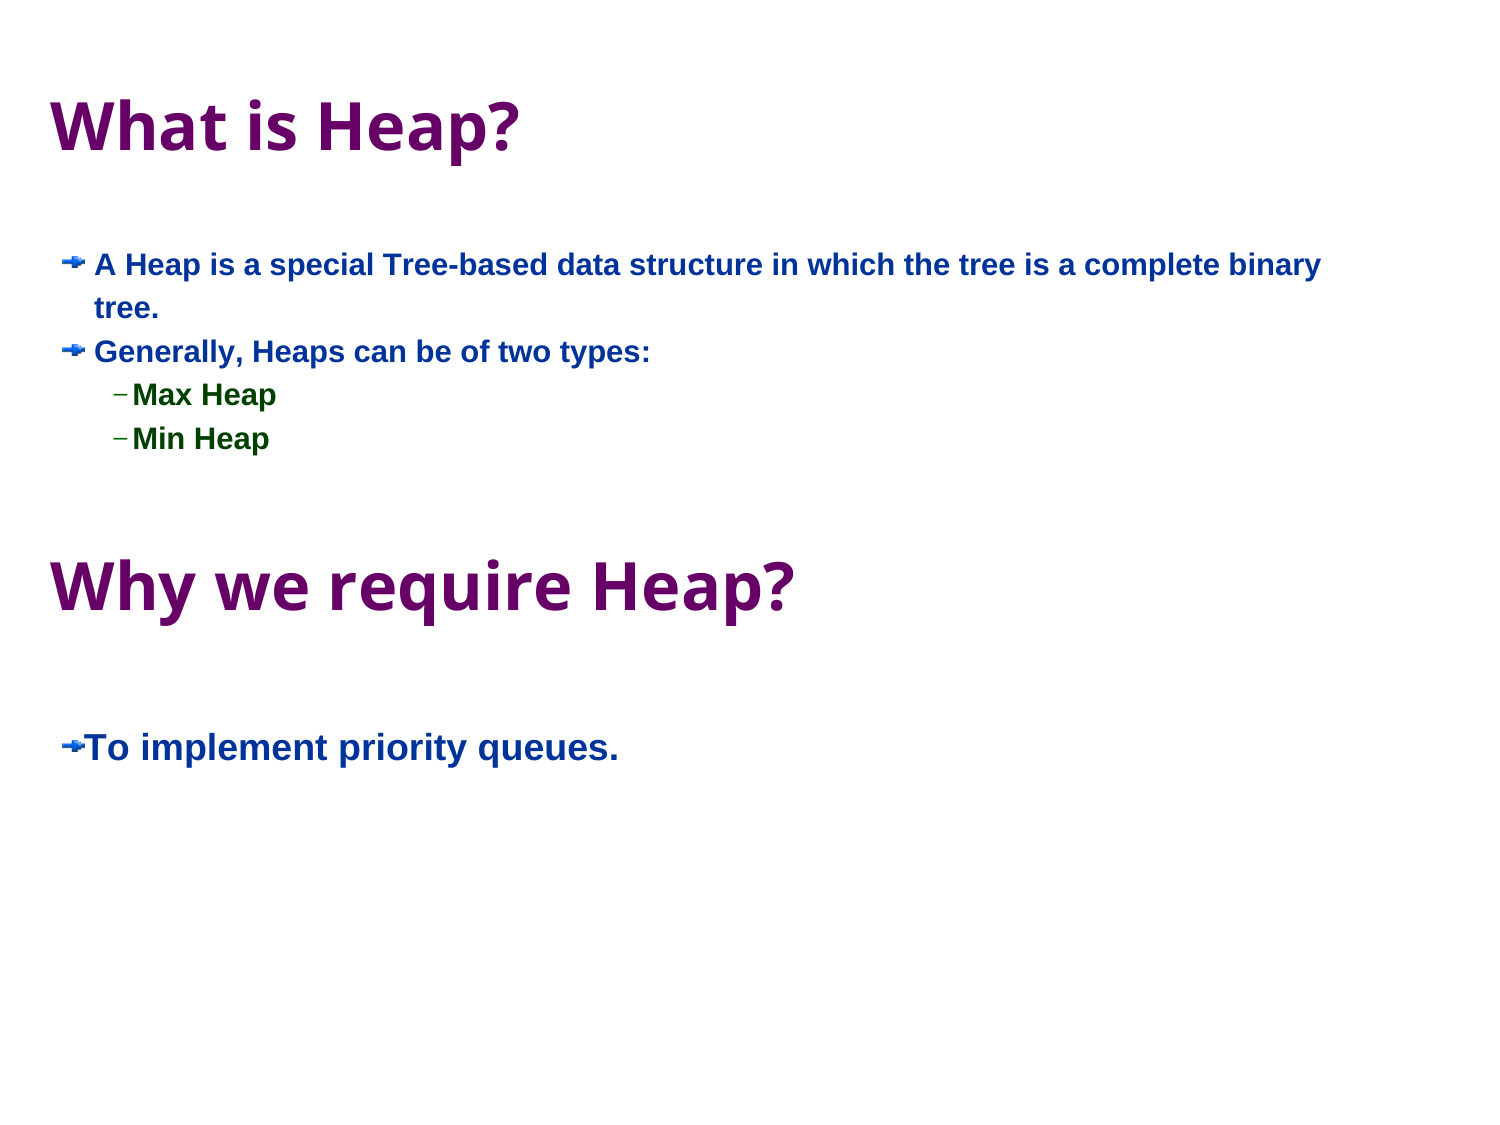

# What is Heap?
 A Heap is a special Tree-based data structure in which the tree is a complete binary
 tree.
 Generally, Heaps can be of two types:
Max Heap
Min Heap
Why we require Heap?
To implement priority queues.